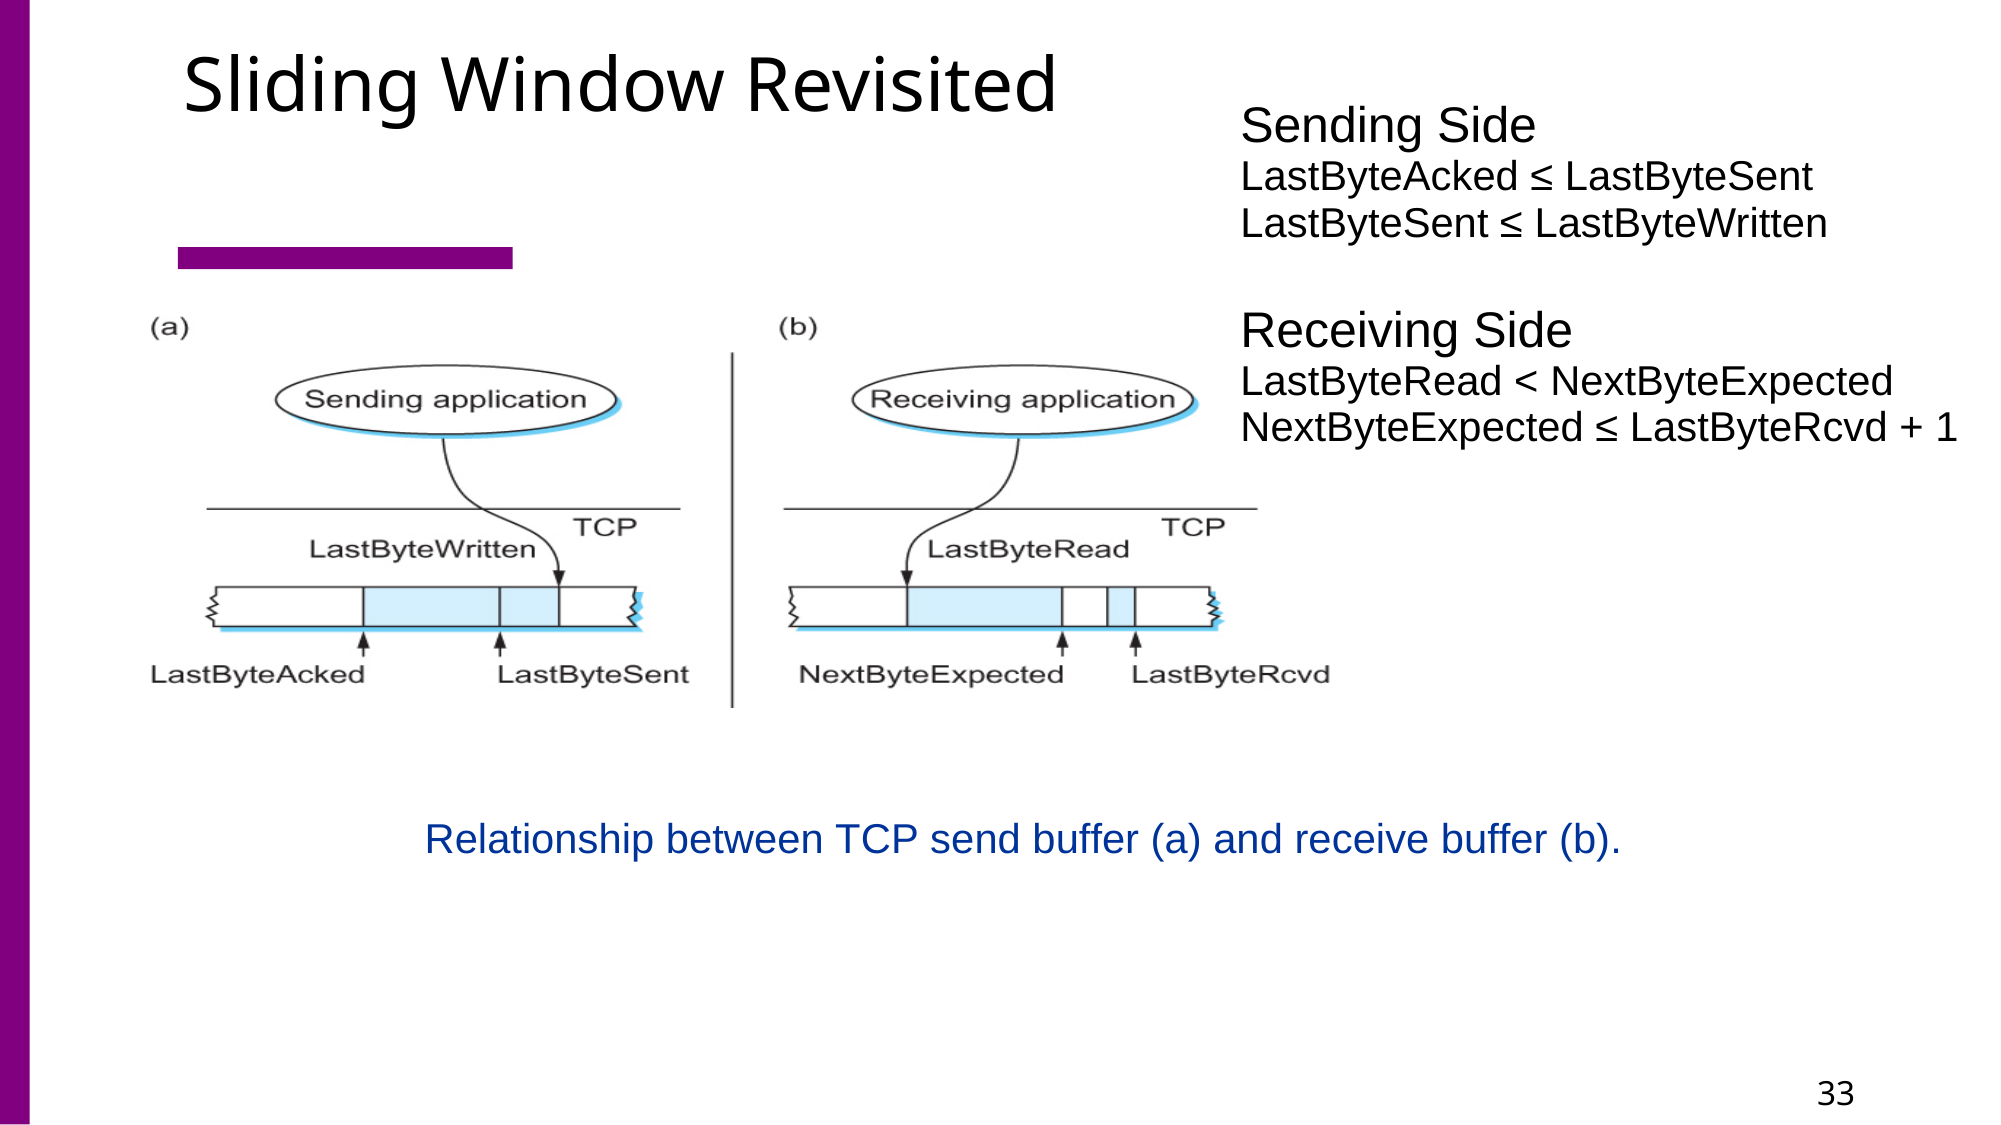

# Sliding Window Revisited
Sending Side
LastByteAcked ≤ LastByteSent
LastByteSent ≤ LastByteWritten
Receiving Side
LastByteRead < NextByteExpected
NextByteExpected ≤ LastByteRcvd + 1
Relationship between TCP send buffer (a) and receive buffer (b).